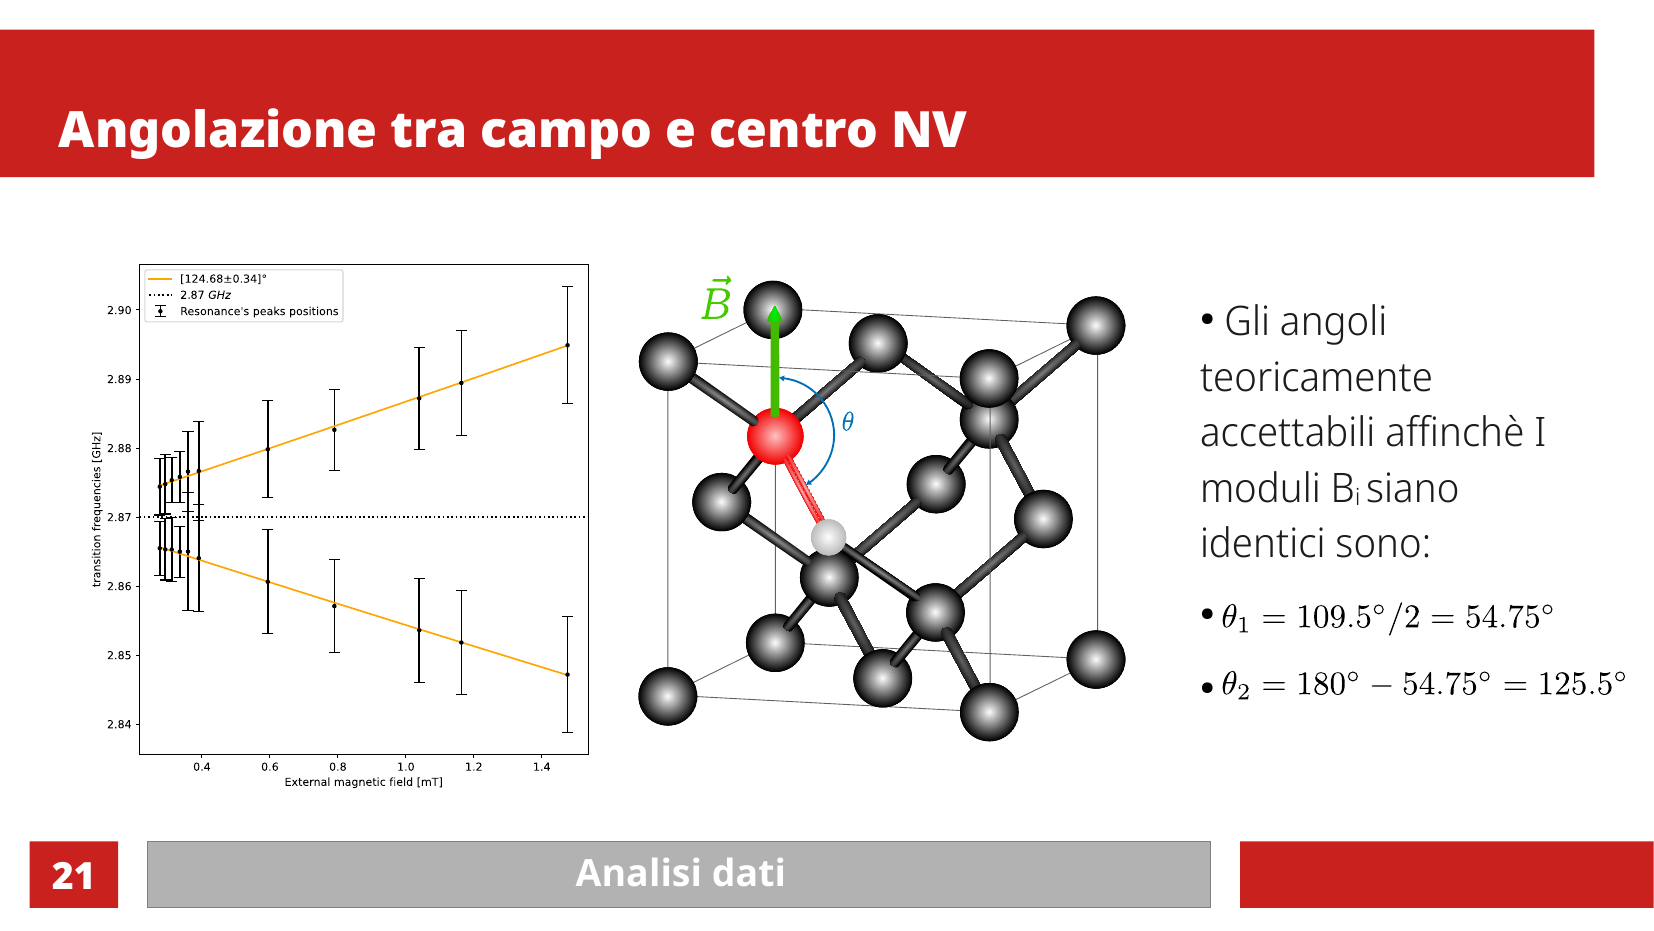

# Angolazione tra campo e centro NV
 Gli angoli teoricamente accettabili affinchè I moduli Bi siano identici sono:
Analisi dati
21